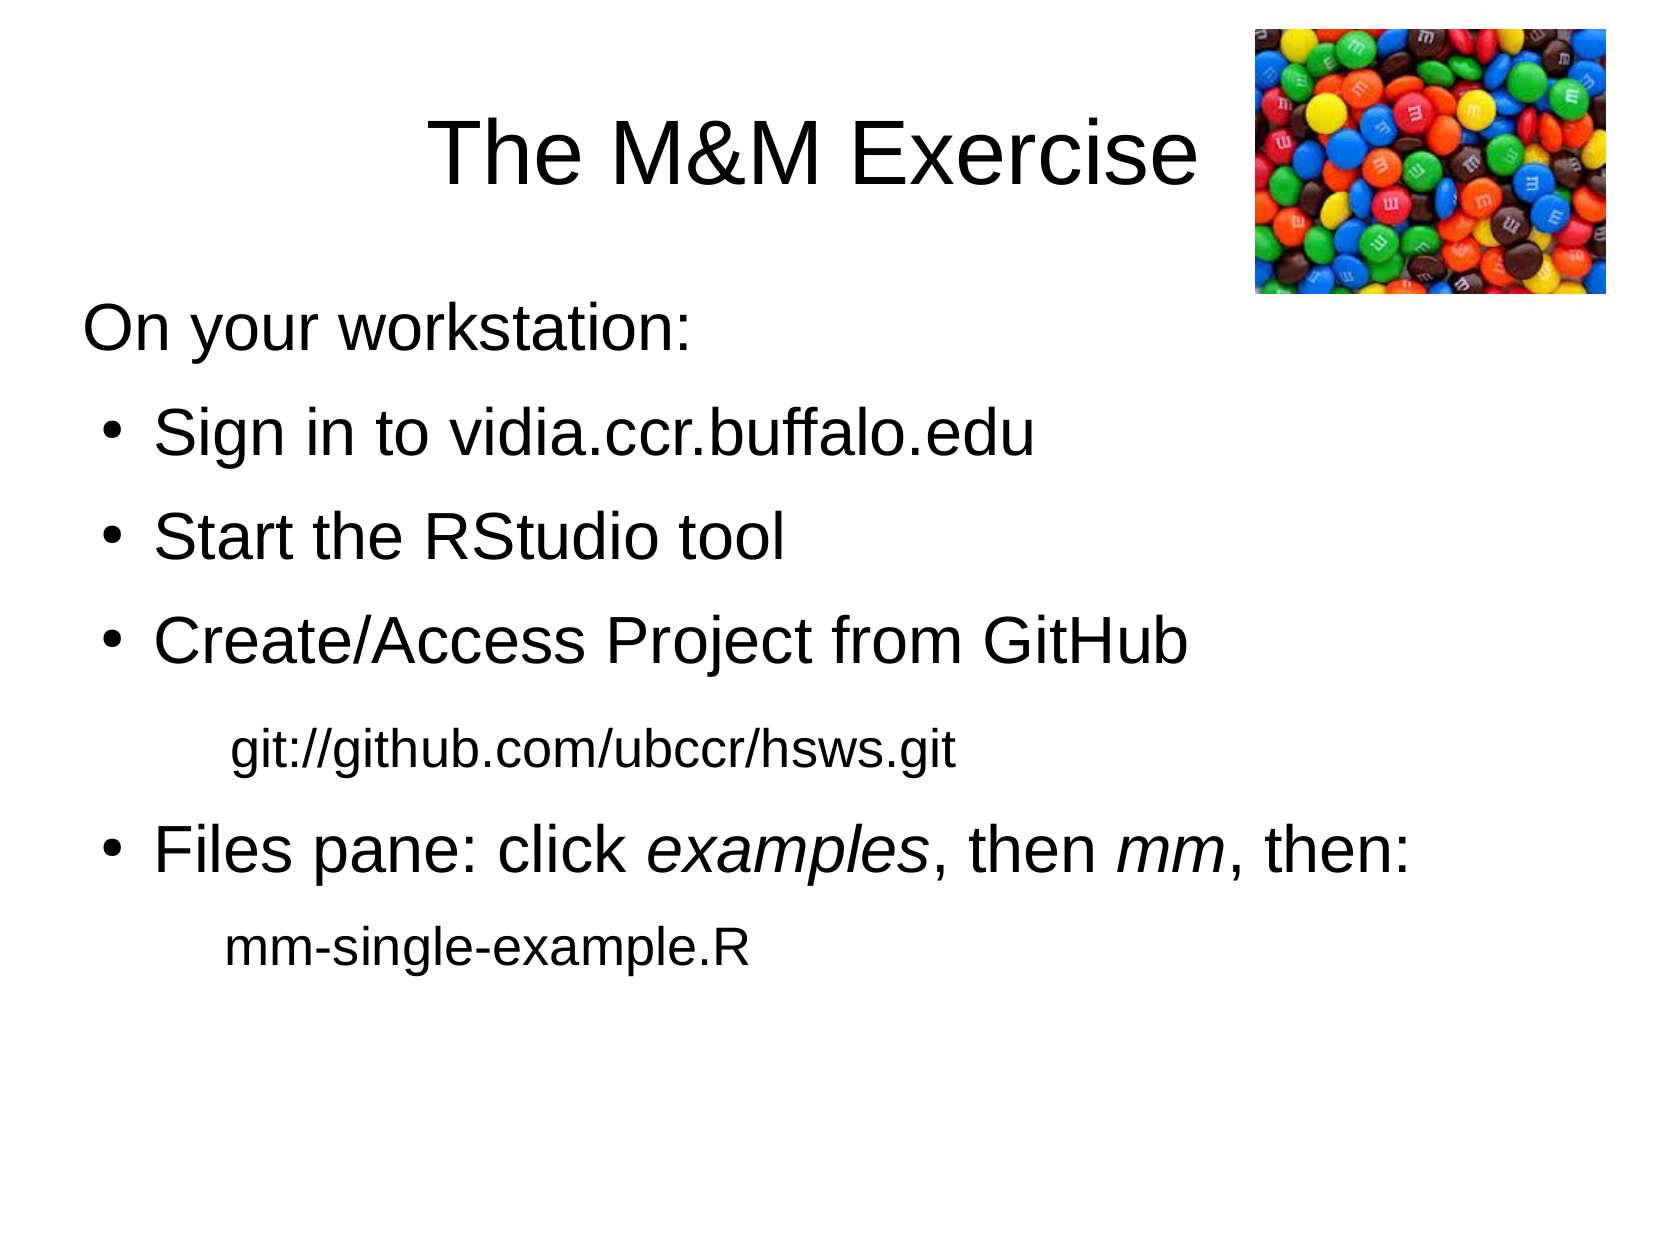

The M&M Exercise
# On your workstation:
Sign in to vidia.ccr.buffalo.edu
Start the RStudio tool
Create/Access Project from GitHub
 git://github.com/ubccr/hsws.git
Files pane: click examples, then mm, then:
mm-single-example.R